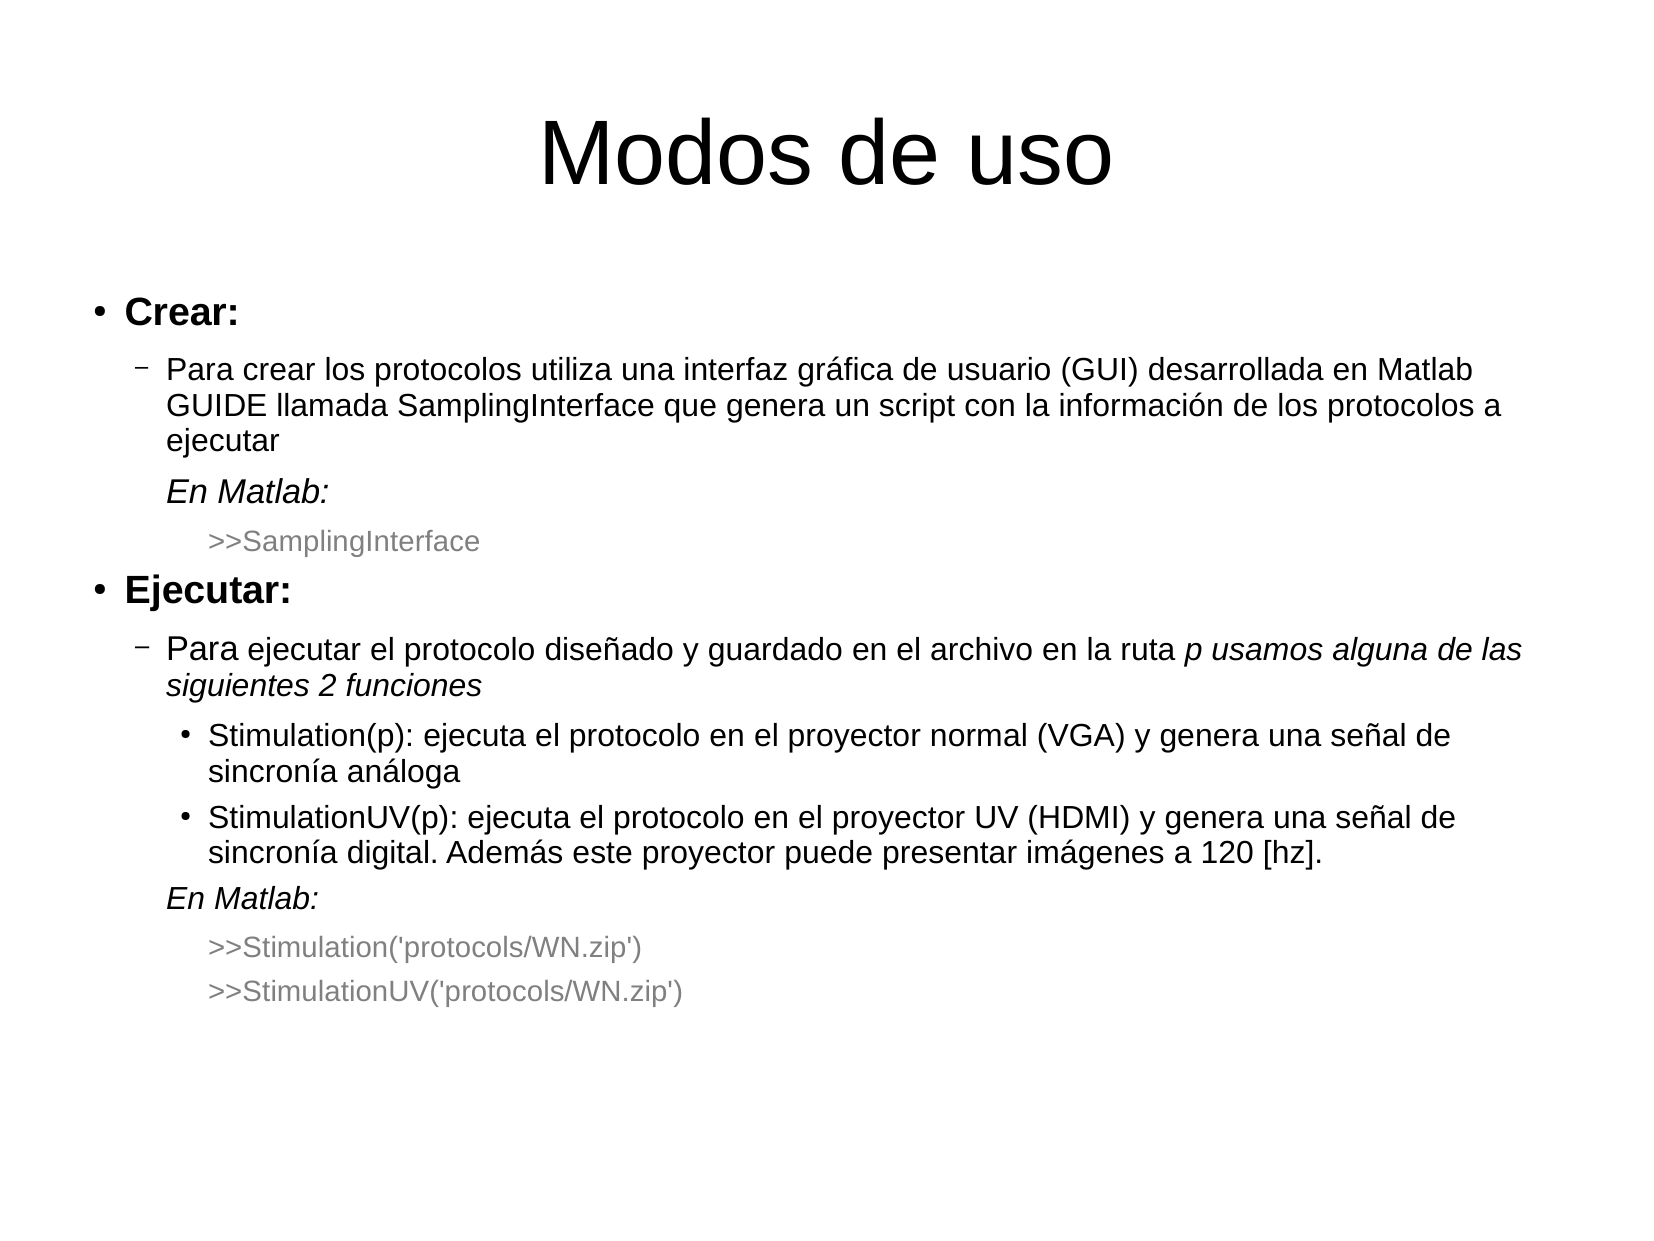

# Modos de uso
Crear:
Para crear los protocolos utiliza una interfaz gráfica de usuario (GUI) desarrollada en Matlab GUIDE llamada SamplingInterface que genera un script con la información de los protocolos a ejecutar
En Matlab:
>>SamplingInterface
Ejecutar:
Para ejecutar el protocolo diseñado y guardado en el archivo en la ruta p usamos alguna de las siguientes 2 funciones
Stimulation(p): ejecuta el protocolo en el proyector normal (VGA) y genera una señal de sincronía análoga
StimulationUV(p): ejecuta el protocolo en el proyector UV (HDMI) y genera una señal de sincronía digital. Además este proyector puede presentar imágenes a 120 [hz].
En Matlab:
>>Stimulation('protocols/WN.zip')
>>StimulationUV('protocols/WN.zip')